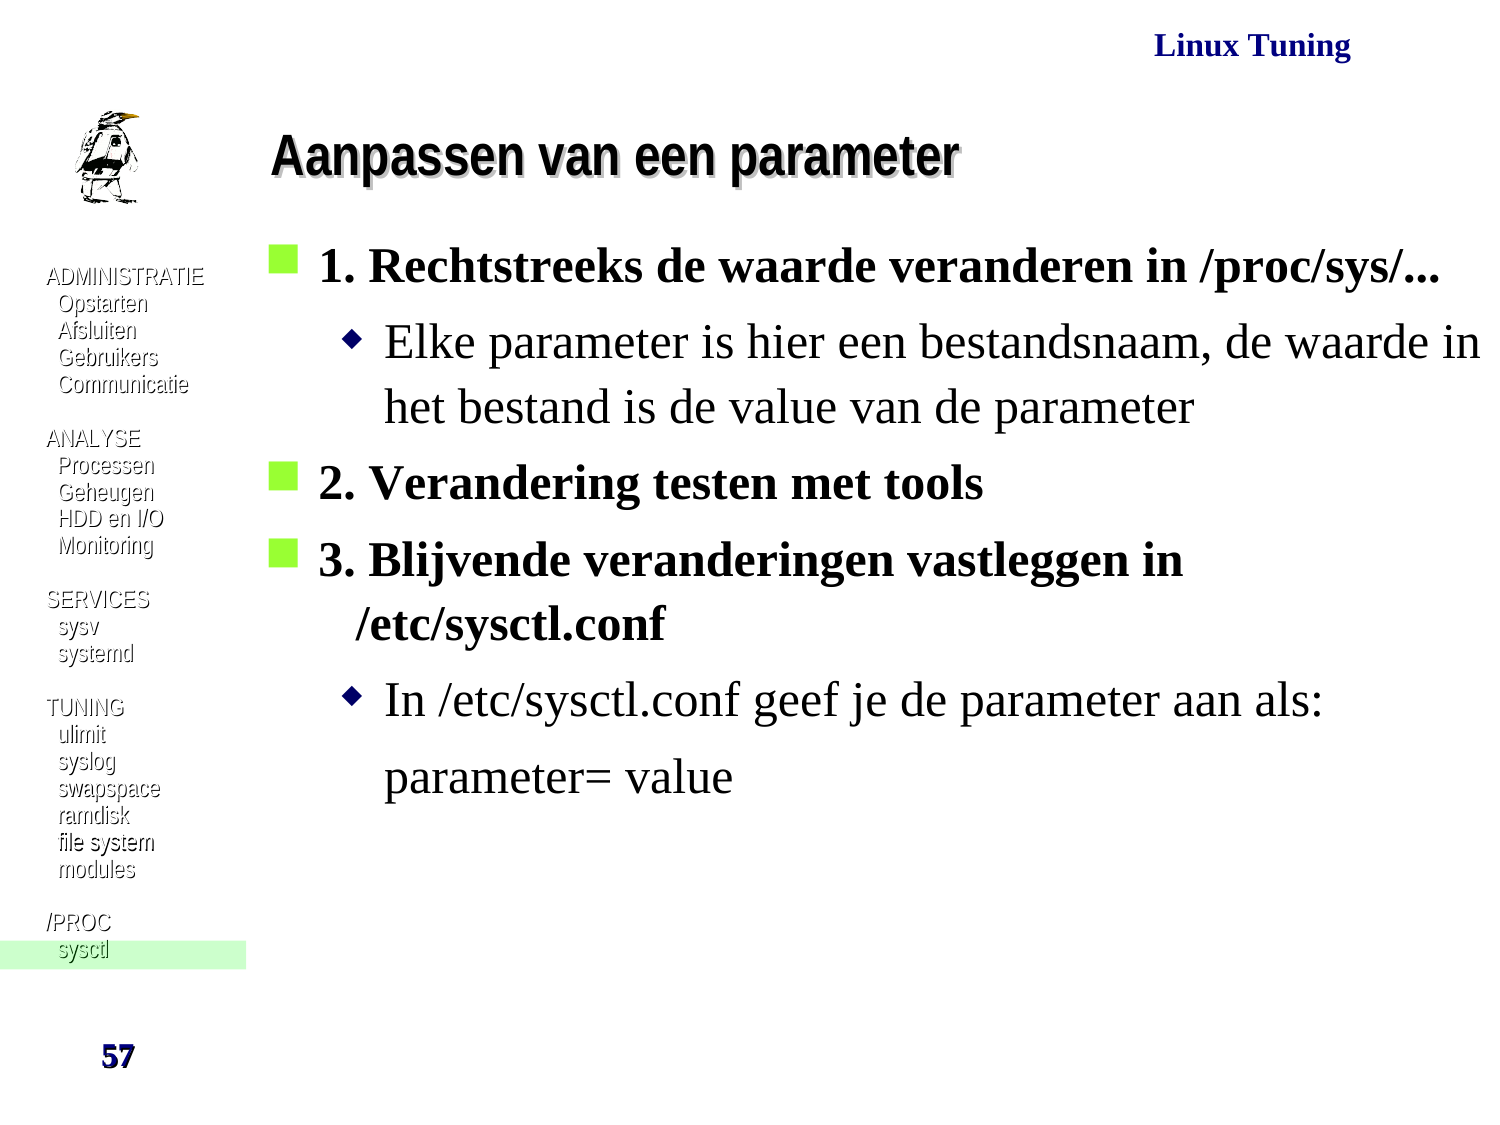

# Aanpassen van een parameter
1. Rechtstreeks de waarde veranderen in /proc/sys/...
Elke parameter is hier een bestandsnaam, de waarde in het bestand is de value van de parameter
2. Verandering testen met tools
3. Blijvende veranderingen vastleggen in
 /etc/sysctl.conf
In /etc/sysctl.conf geef je de parameter aan als:
parameter= value